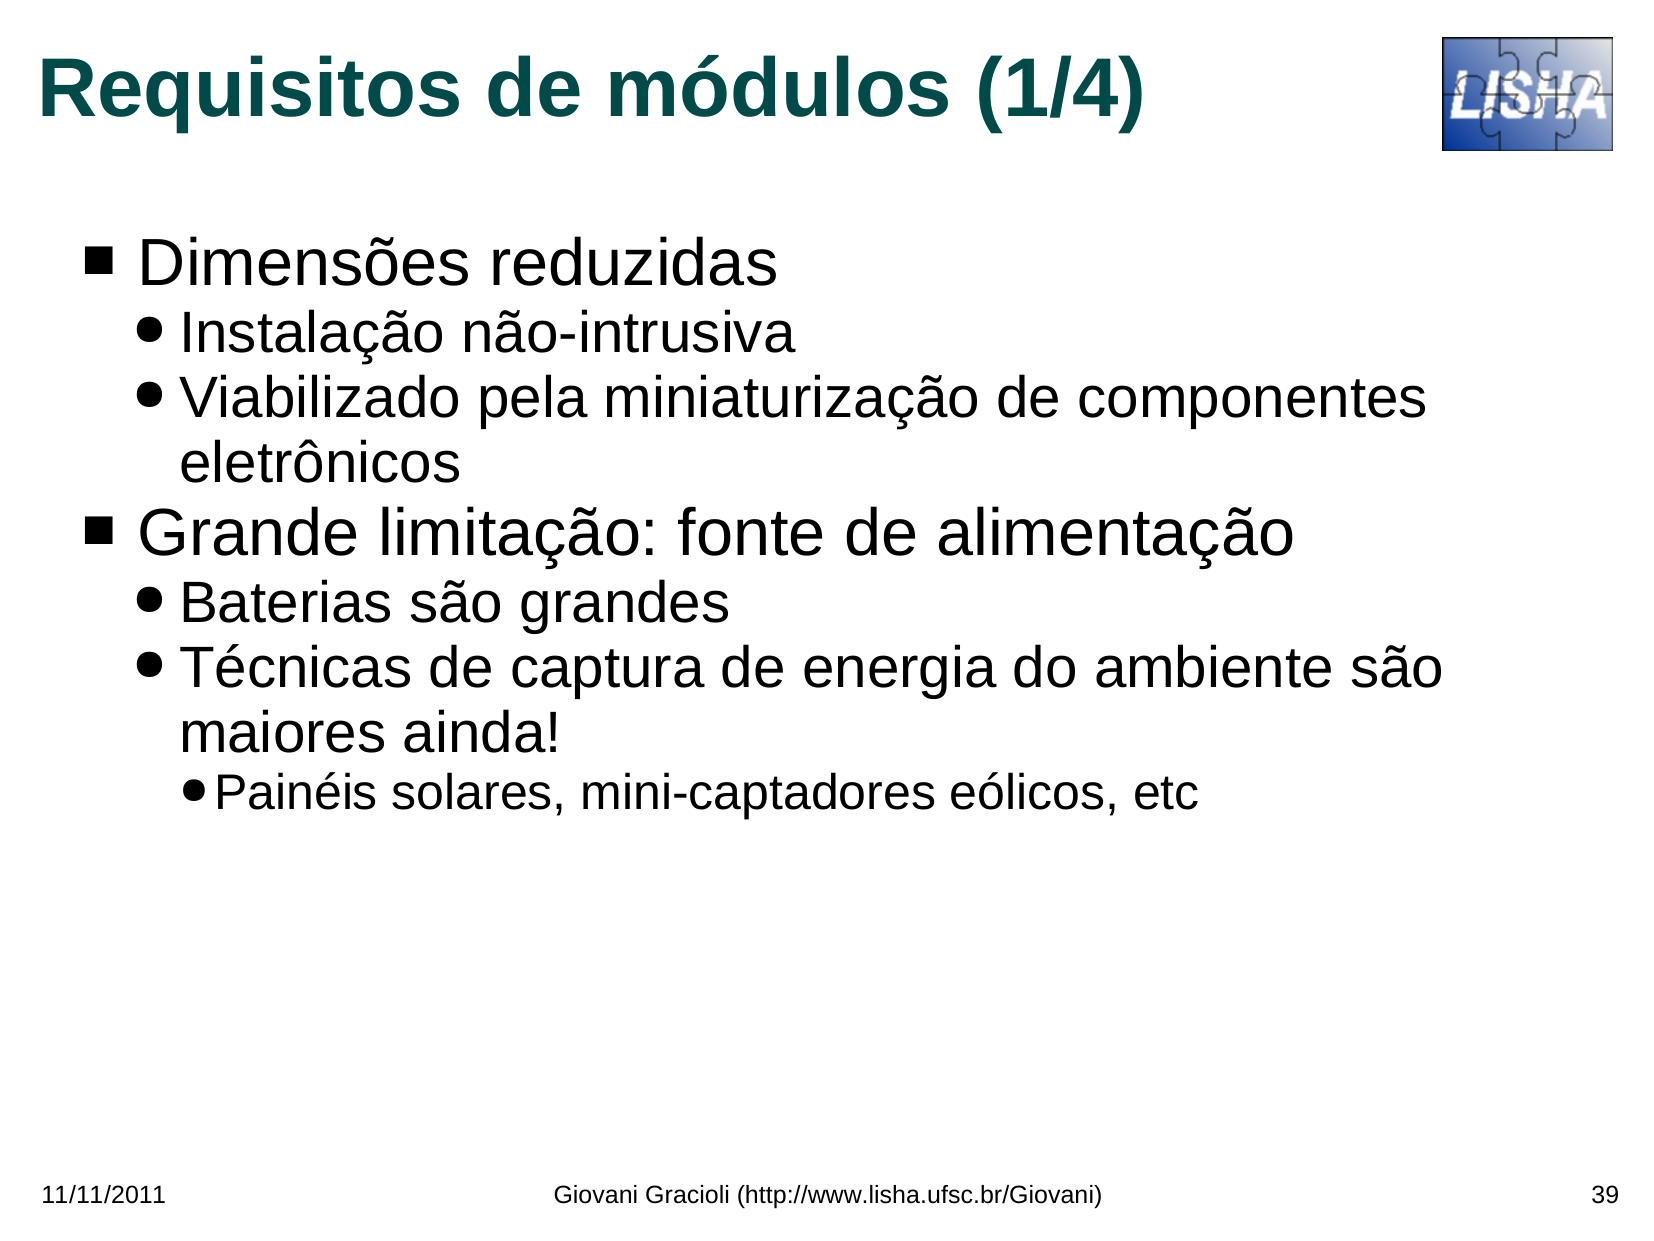

# Requisitos de módulos (1/4)
Dimensões reduzidas
Instalação não-intrusiva
Viabilizado pela miniaturização de componentes eletrônicos
Grande limitação: fonte de alimentação
Baterias são grandes
Técnicas de captura de energia do ambiente são maiores ainda!
Painéis solares, mini-captadores eólicos, etc